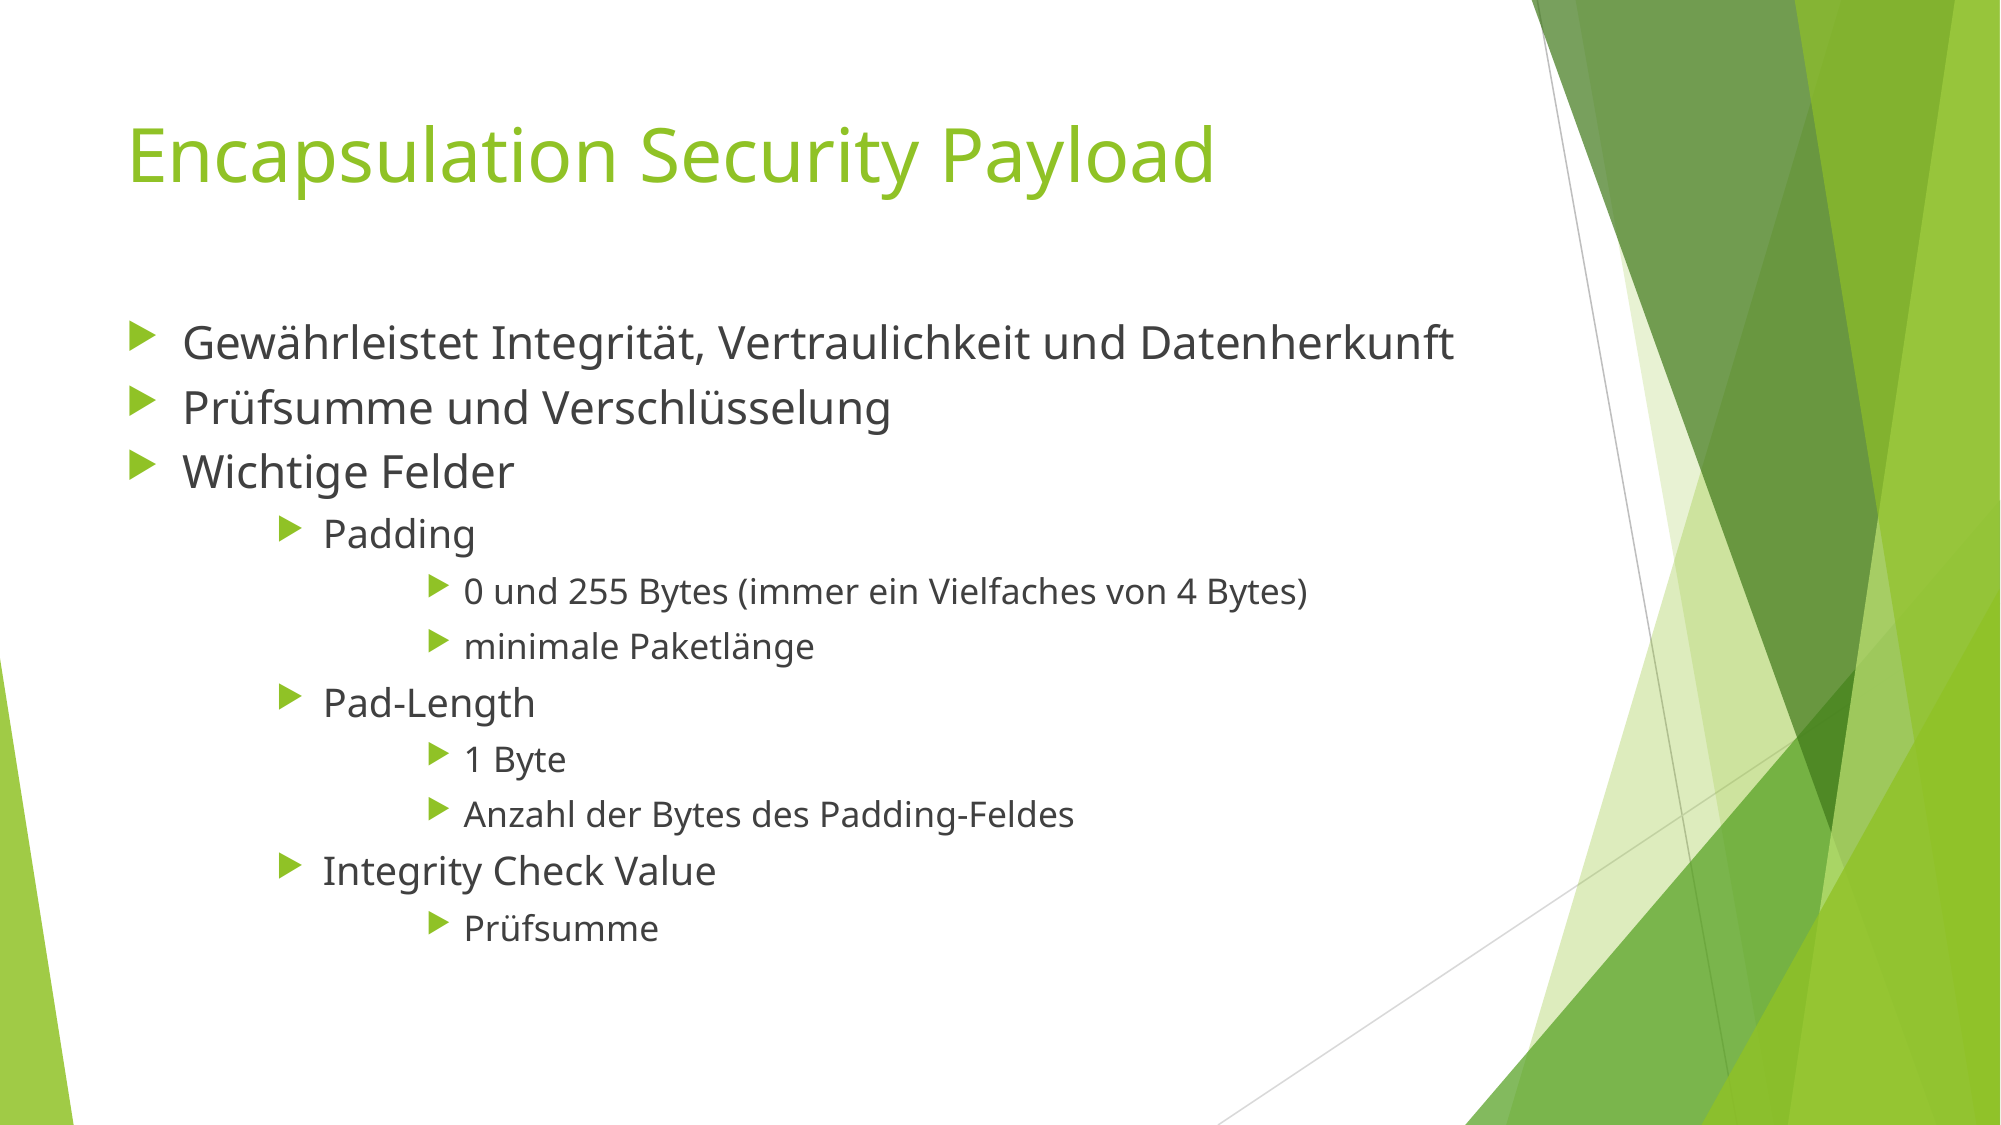

# Encapsulation Security Payload
Gewährleistet Integrität, Vertraulichkeit und Datenherkunft
Prüfsumme und Verschlüsselung
Wichtige Felder
Padding
0 und 255 Bytes (immer ein Vielfaches von 4 Bytes)
minimale Paketlänge
Pad-Length
1 Byte
Anzahl der Bytes des Padding-Feldes
Integrity Check Value
Prüfsumme